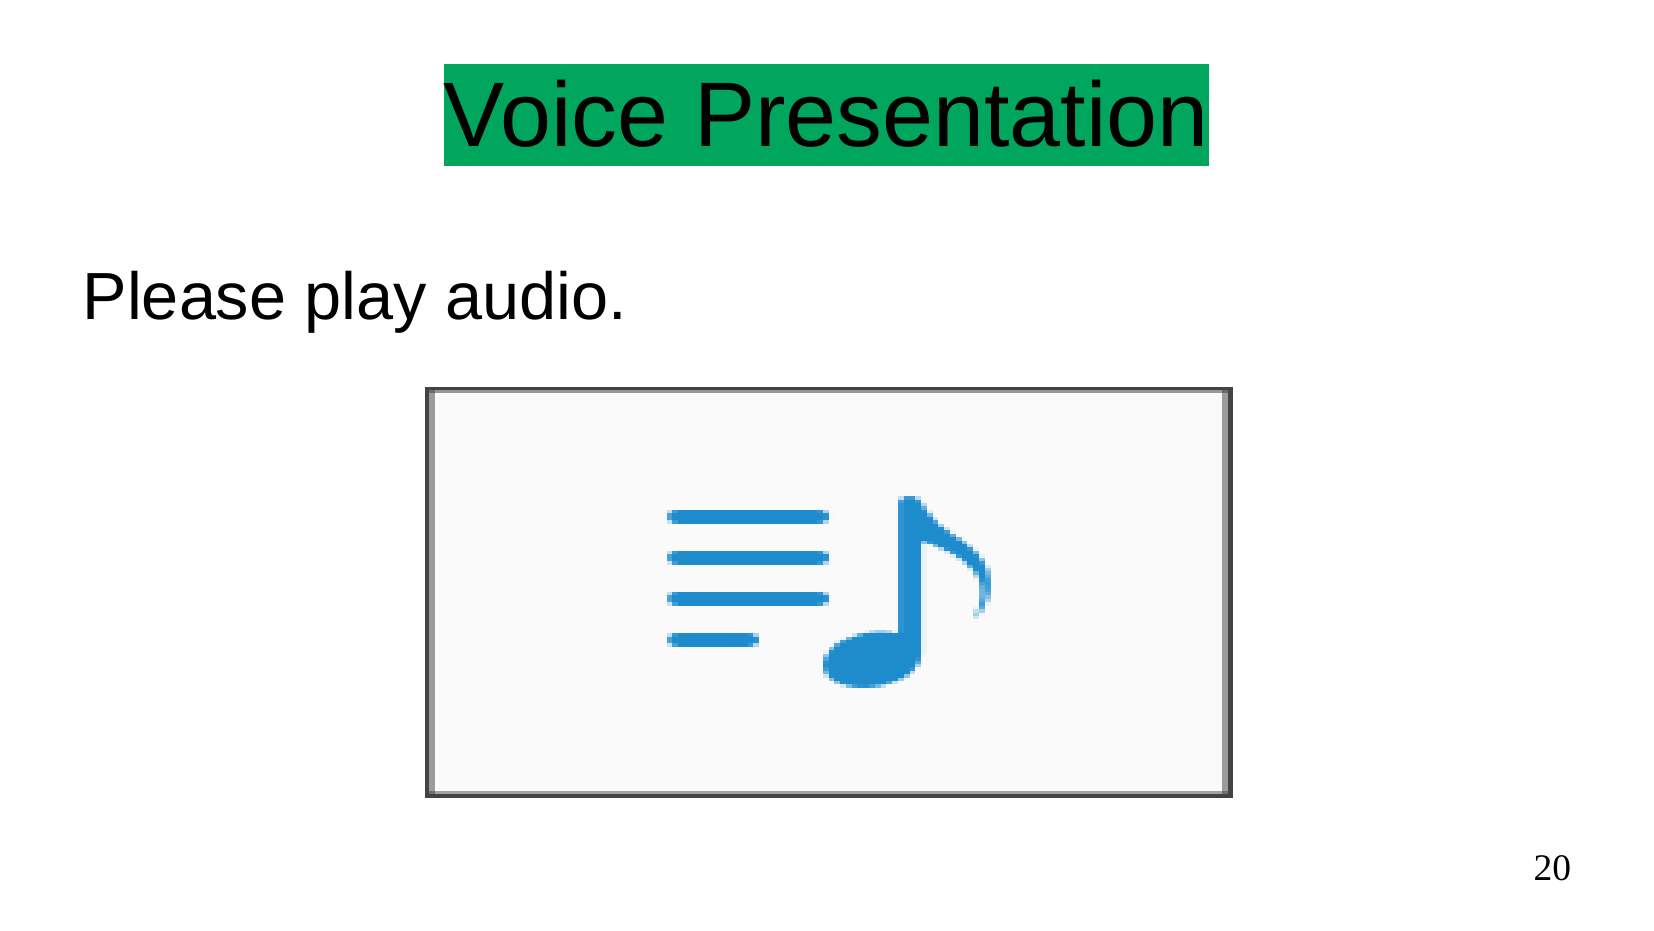

# Voice Presentation
Please play audio.
20